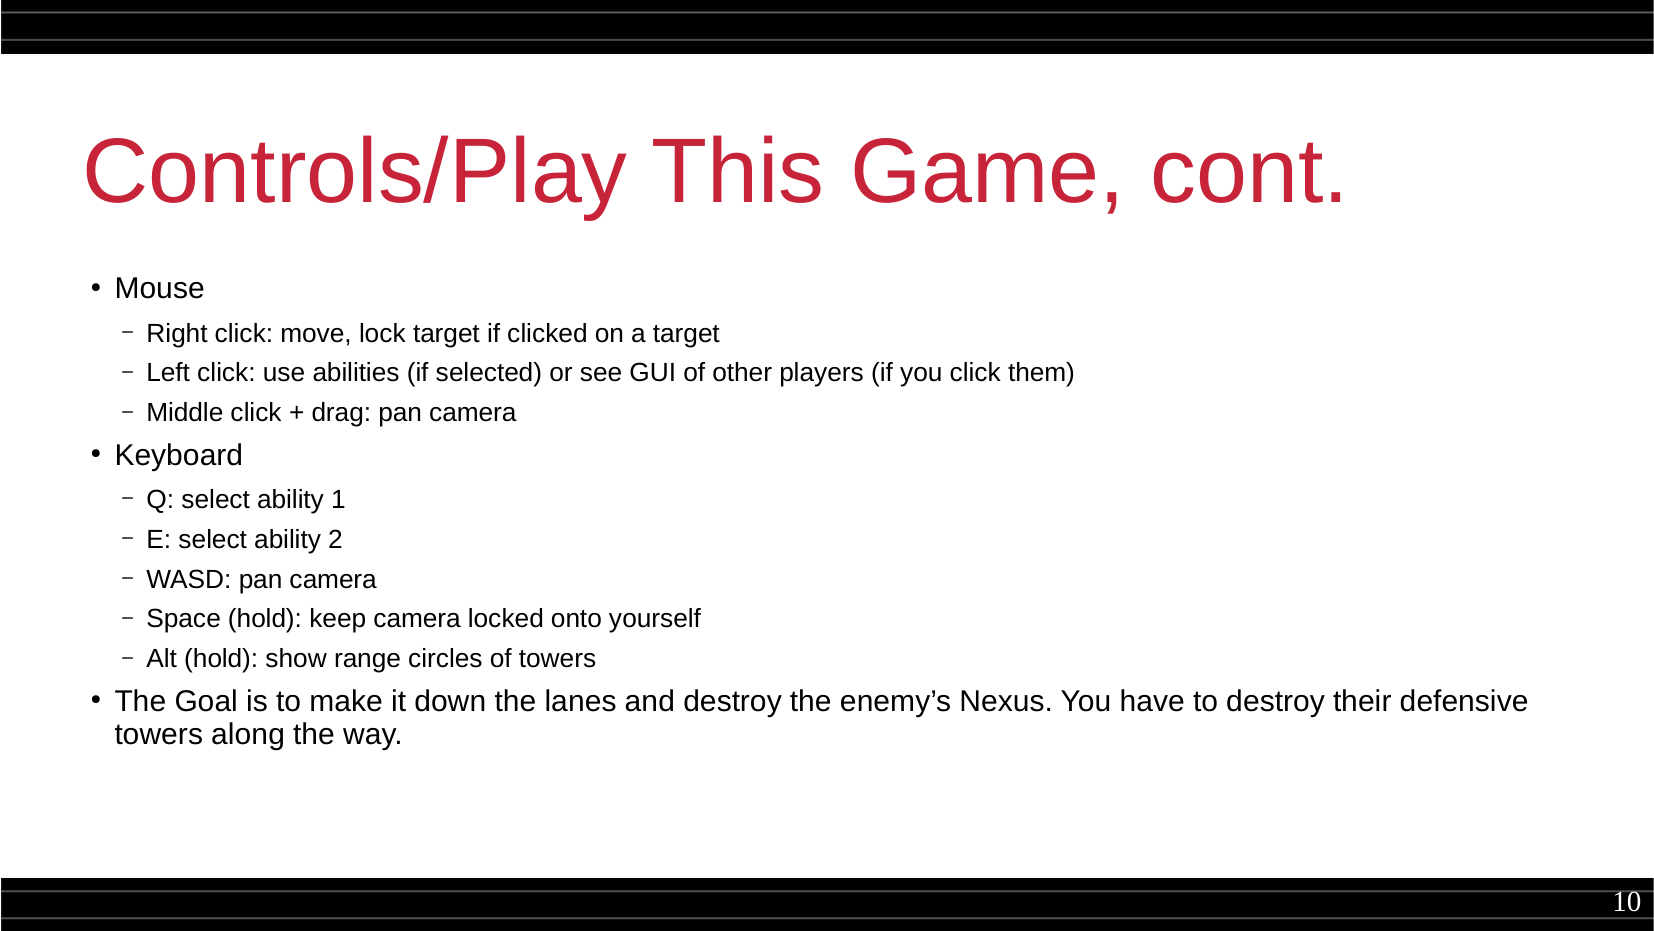

# Controls/Play This Game, cont.
Mouse
Right click: move, lock target if clicked on a target
Left click: use abilities (if selected) or see GUI of other players (if you click them)
Middle click + drag: pan camera
Keyboard
Q: select ability 1
E: select ability 2
WASD: pan camera
Space (hold): keep camera locked onto yourself
Alt (hold): show range circles of towers
The Goal is to make it down the lanes and destroy the enemy’s Nexus. You have to destroy their defensive towers along the way.